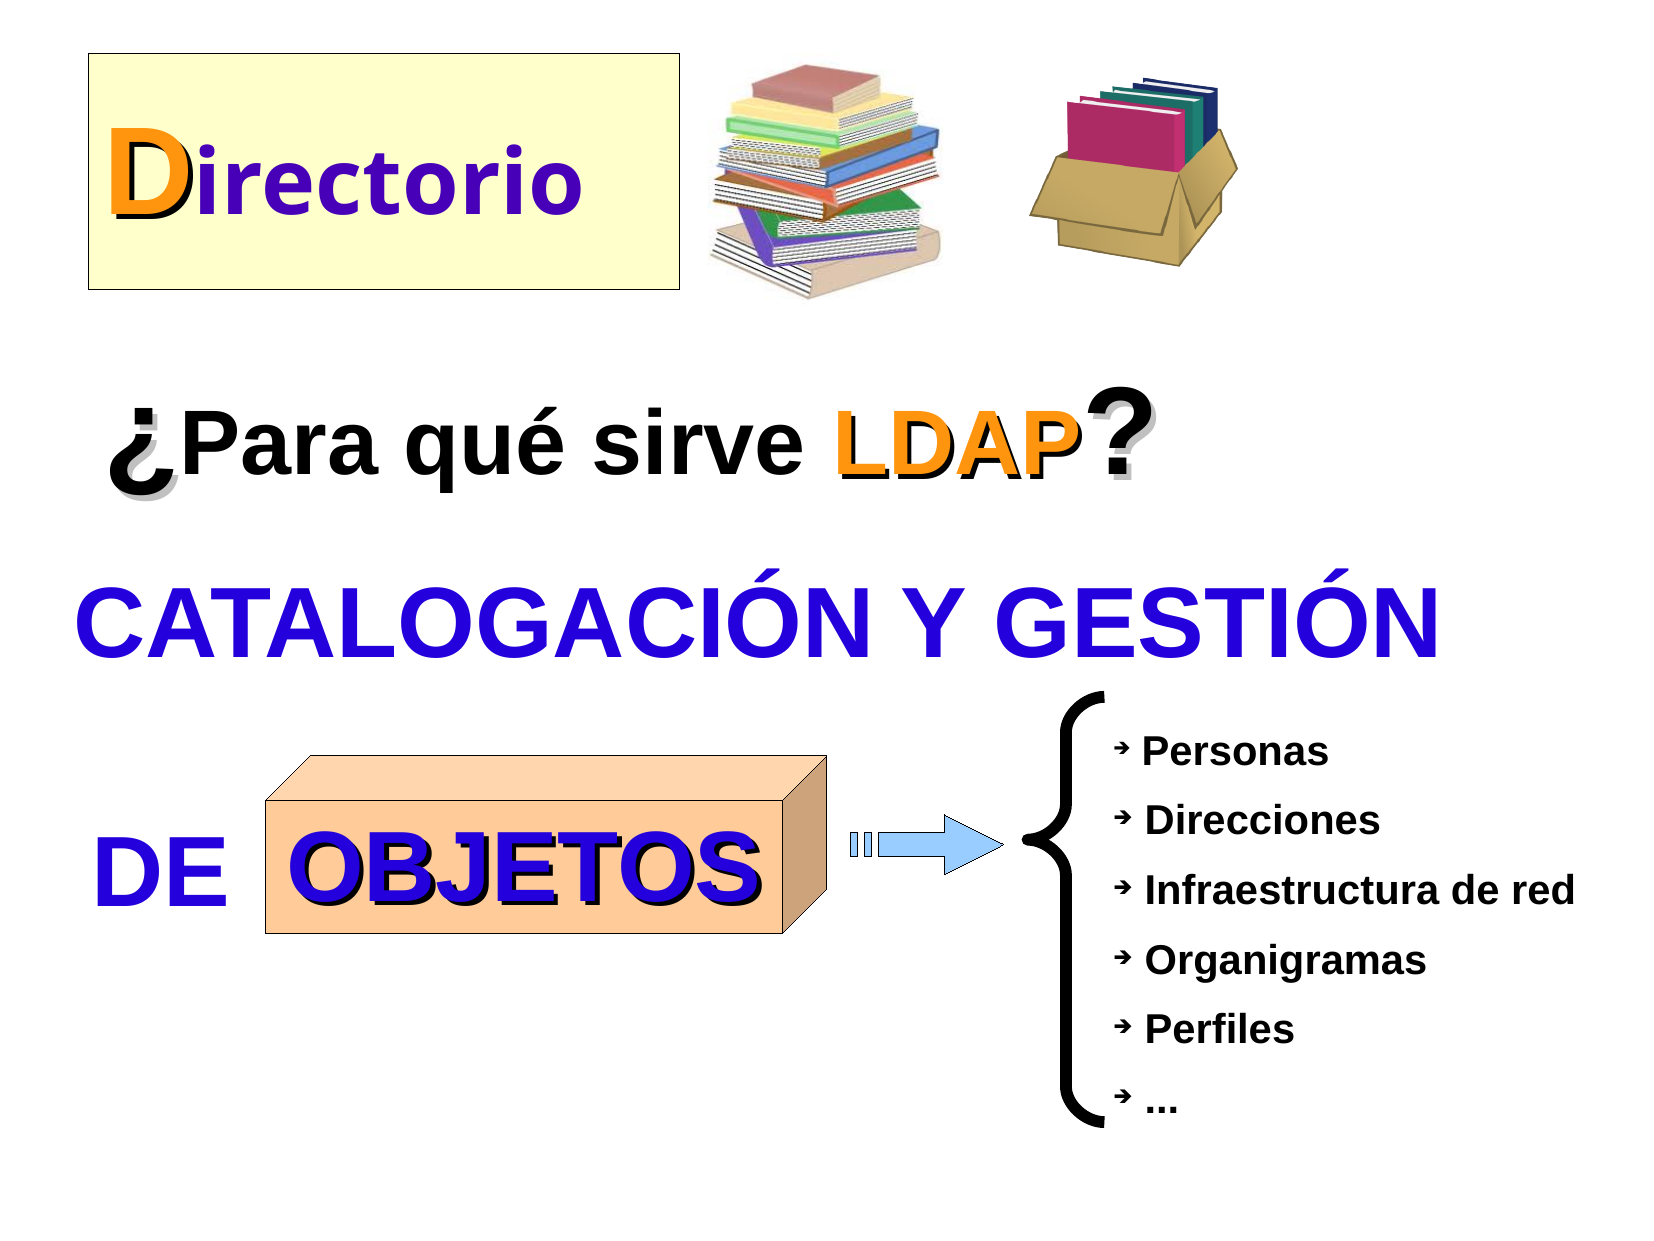

Directorio
¿Para qué sirve LDAP?
CATALOGACIÓN Y GESTIÓN
 Personas
 Direcciones
 Infraestructura de red
 Organigramas
 Perfiles
 ...
OBJETOS
DE